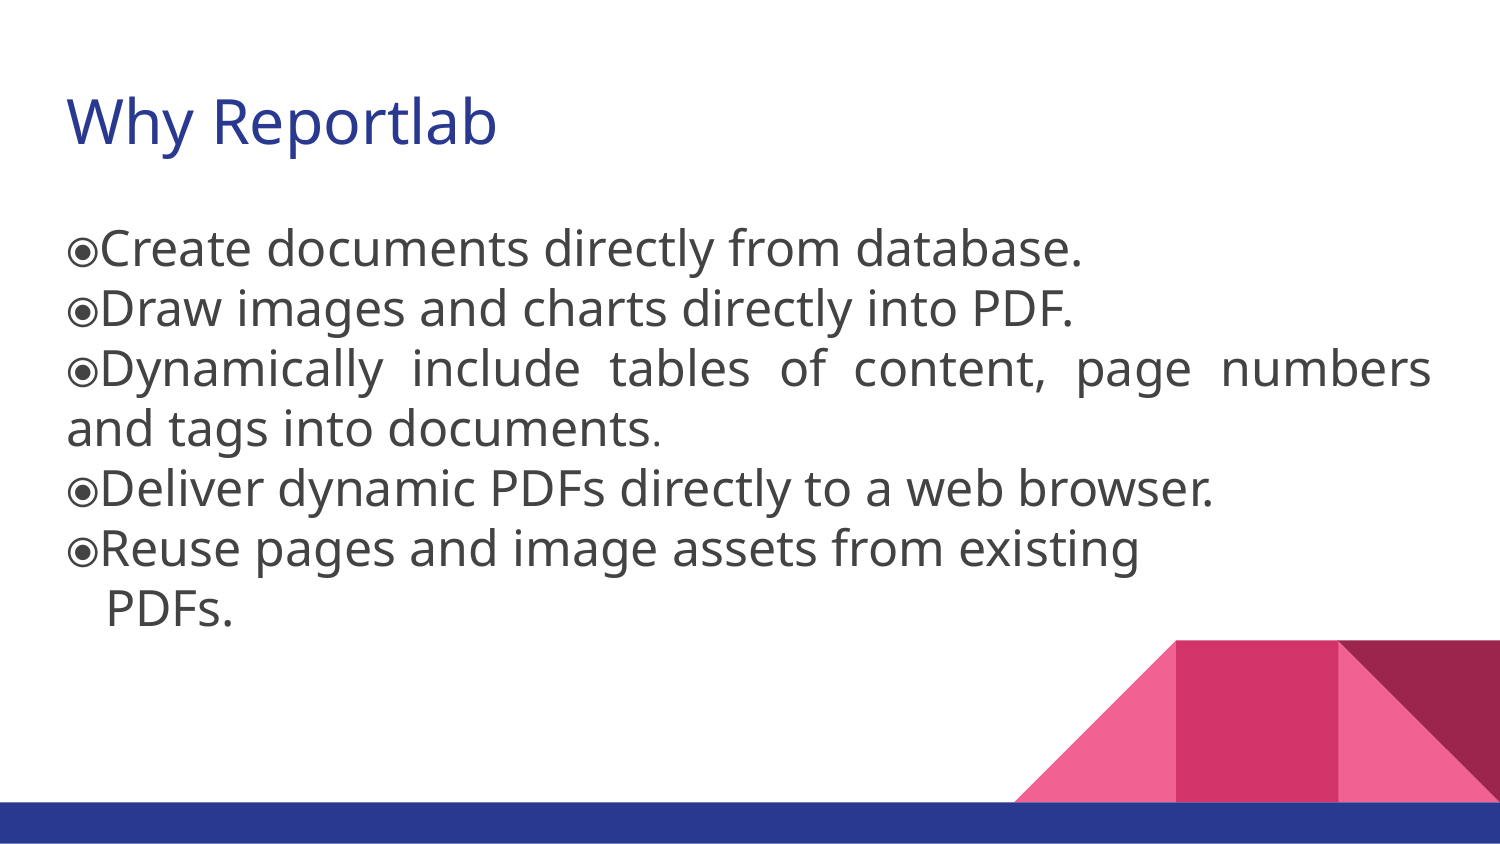

# Why Reportlab
⦿Create documents directly from database.
⦿Draw images and charts directly into PDF.
⦿Dynamically include tables of content, page numbers and tags into documents.
⦿Deliver dynamic PDFs directly to a web browser.
⦿Reuse pages and image assets from existing
 PDFs.